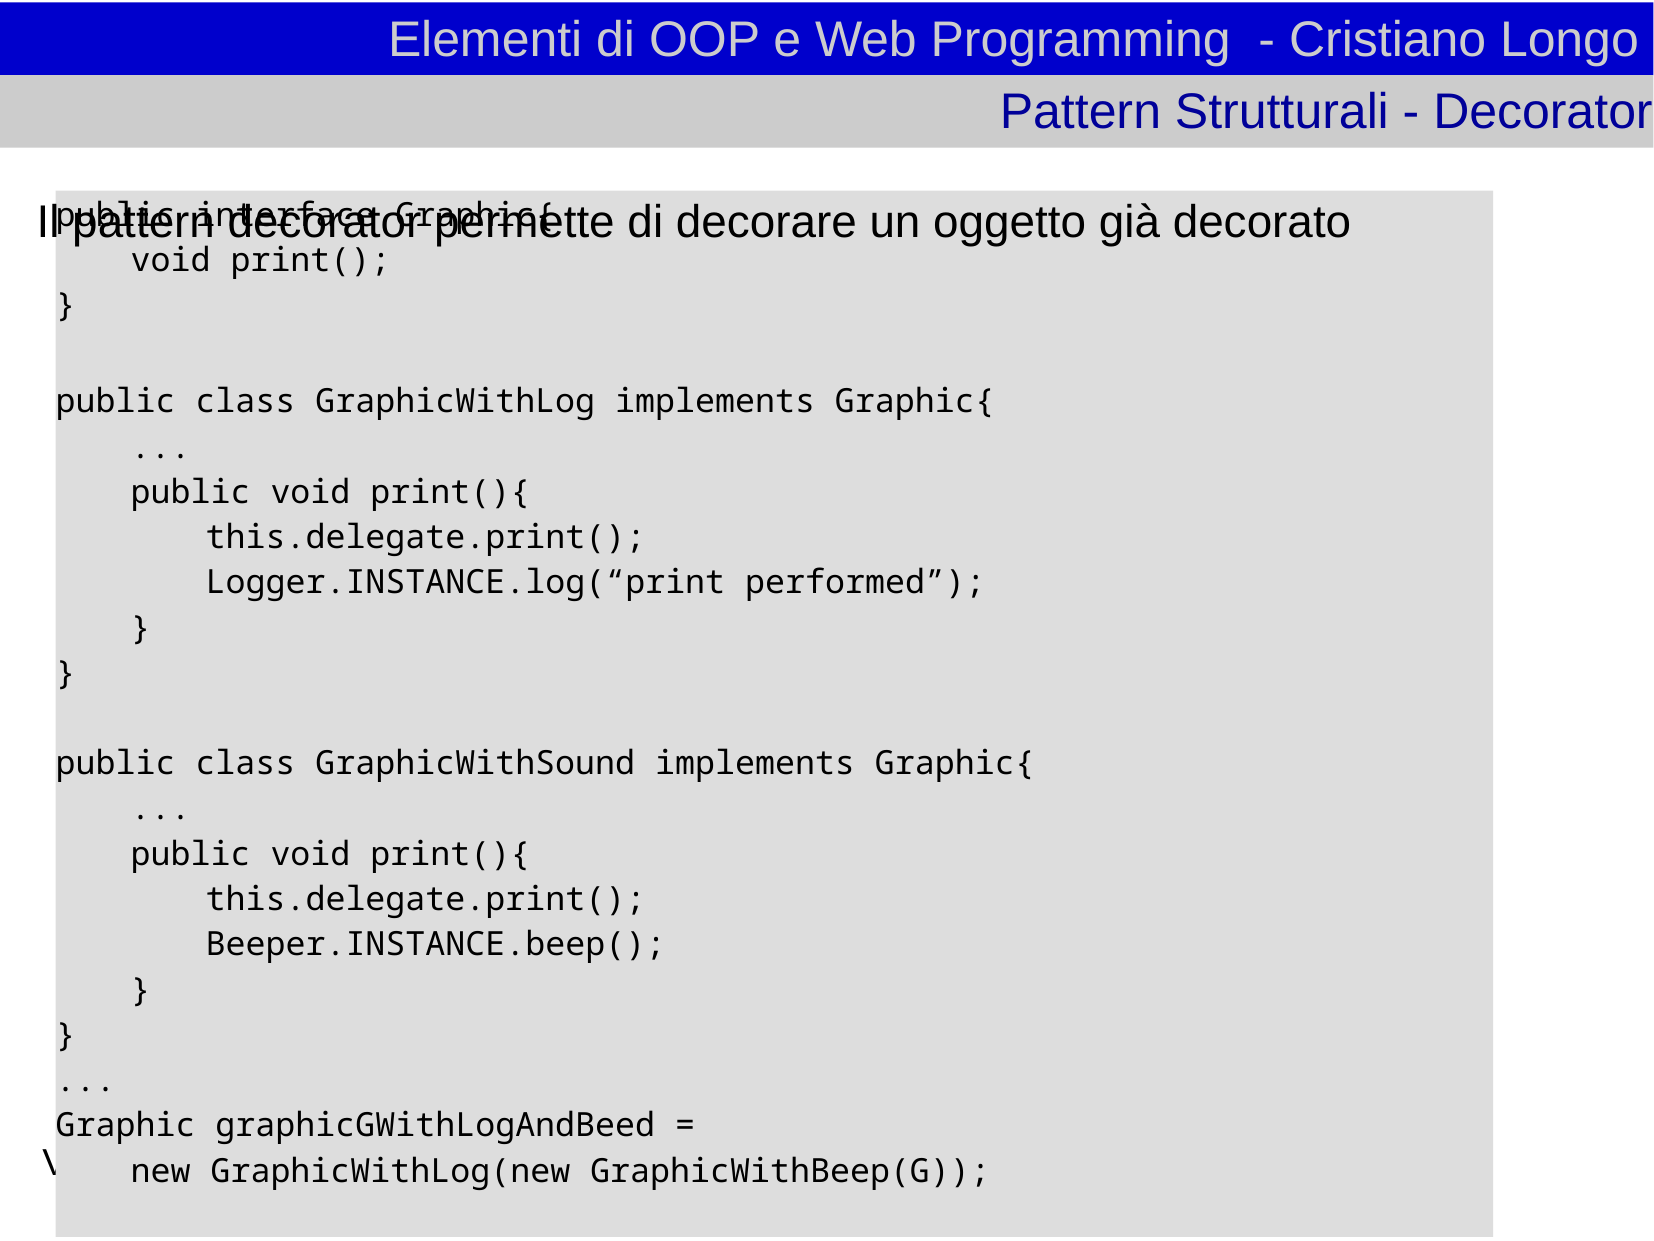

# Elementi di OOP e Web Programming - Cristiano Longo
Pattern Strutturali - Decorator
Il pattern decorator permette di decorare un oggetto già decorato
public interface Graphic{
	void print();
}
public class GraphicWithLog implements Graphic{
	...
	public void print(){
		this.delegate.print();
		Logger.INSTANCE.log(“print performed”);
	}
}
public class GraphicWithSound implements Graphic{
	...
	public void print(){
		this.delegate.print();
		Beeper.INSTANCE.beep();
	}
}
...
Graphic graphicGWithLogAndBeed =
	new GraphicWithLog(new GraphicWithBeep(G));
| Utente | Cane |
| --- | --- |
| alice | fuffy |
| charlie | doggy |
| charlie | pluto |
| bob | fuffy |
Vedi https://en.wikipedia.org/wiki/Decorator_pattern